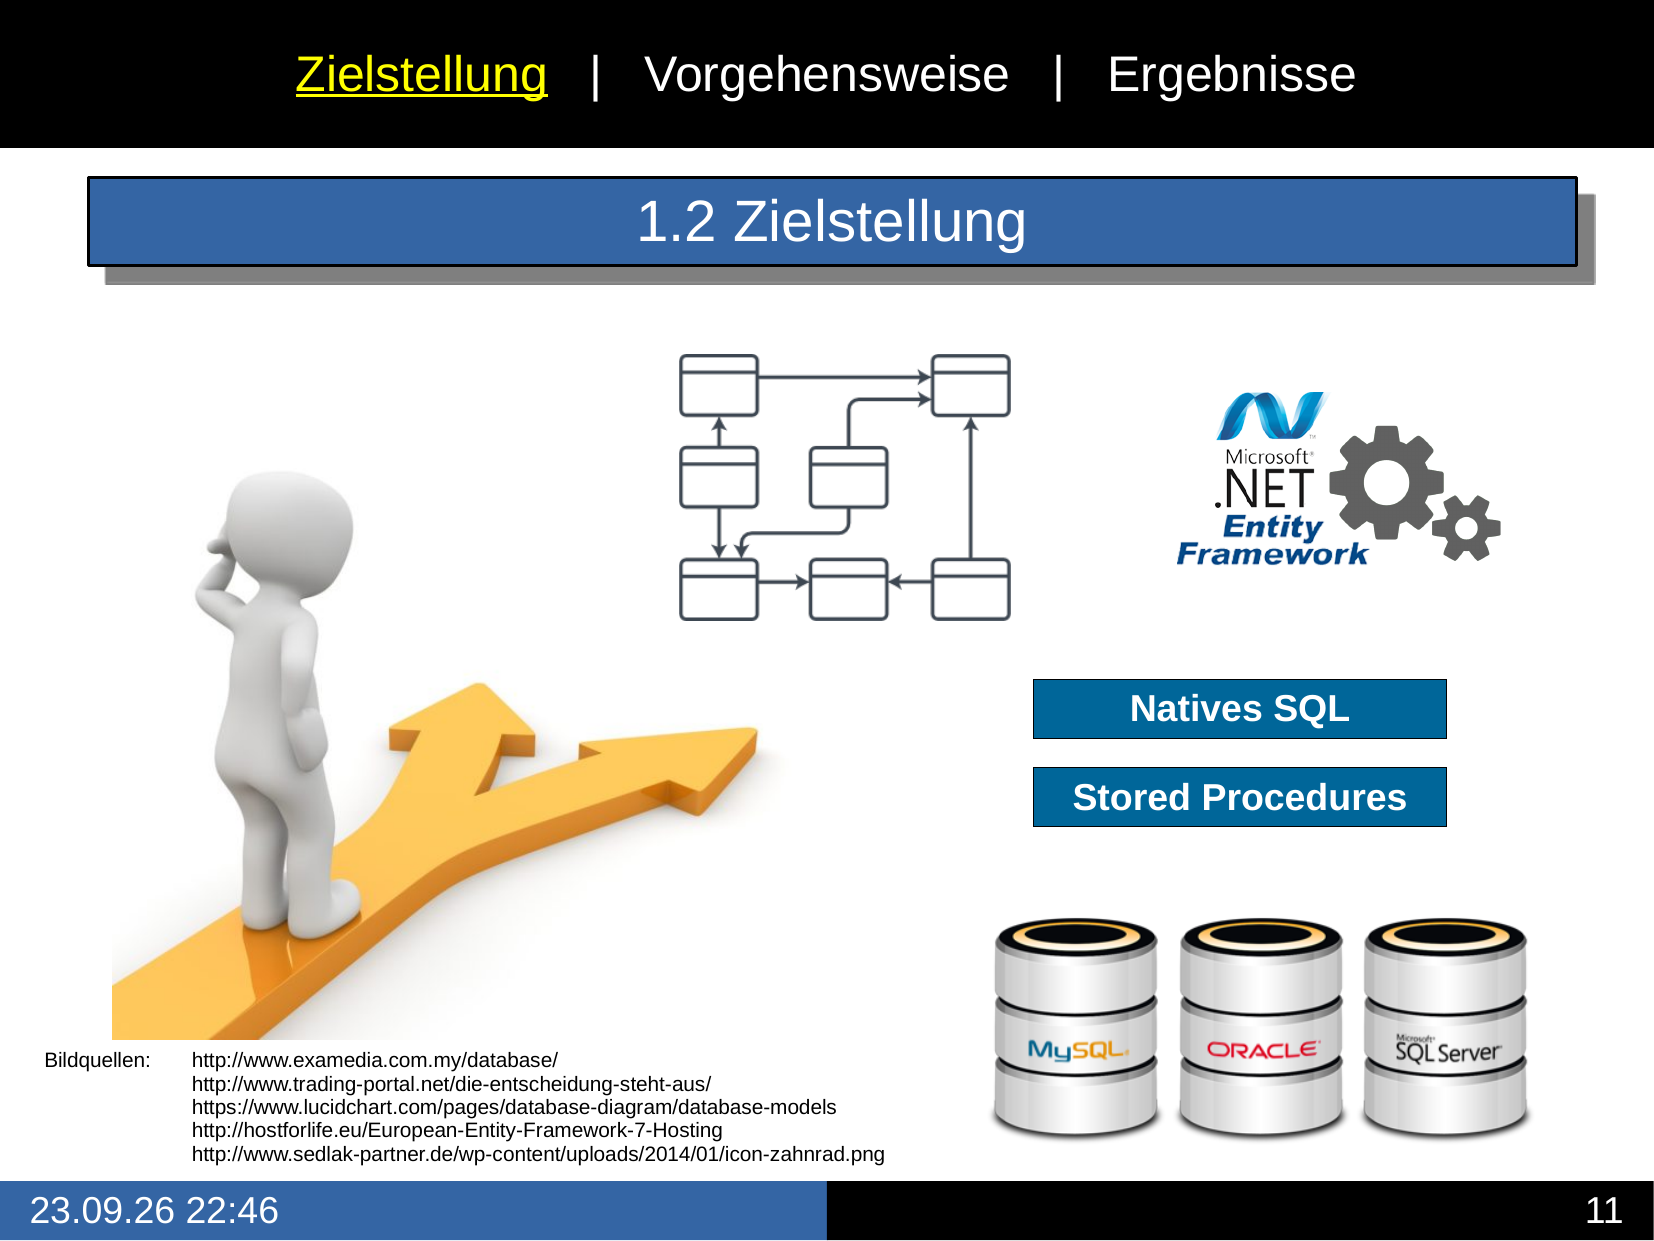

Zielstellung | Vorgehensweise | Ergebnisse
# 1.2 Zielstellung
Natives SQL
Stored Procedures
Bildquellen: 	http://www.examedia.com.my/database/
		http://www.trading-portal.net/die-entscheidung-steht-aus/
		https://www.lucidchart.com/pages/database-diagram/database-models
		http://hostforlife.eu/European-Entity-Framework-7-Hosting
		http://www.sedlak-partner.de/wp-content/uploads/2014/01/icon-zahnrad.png
11